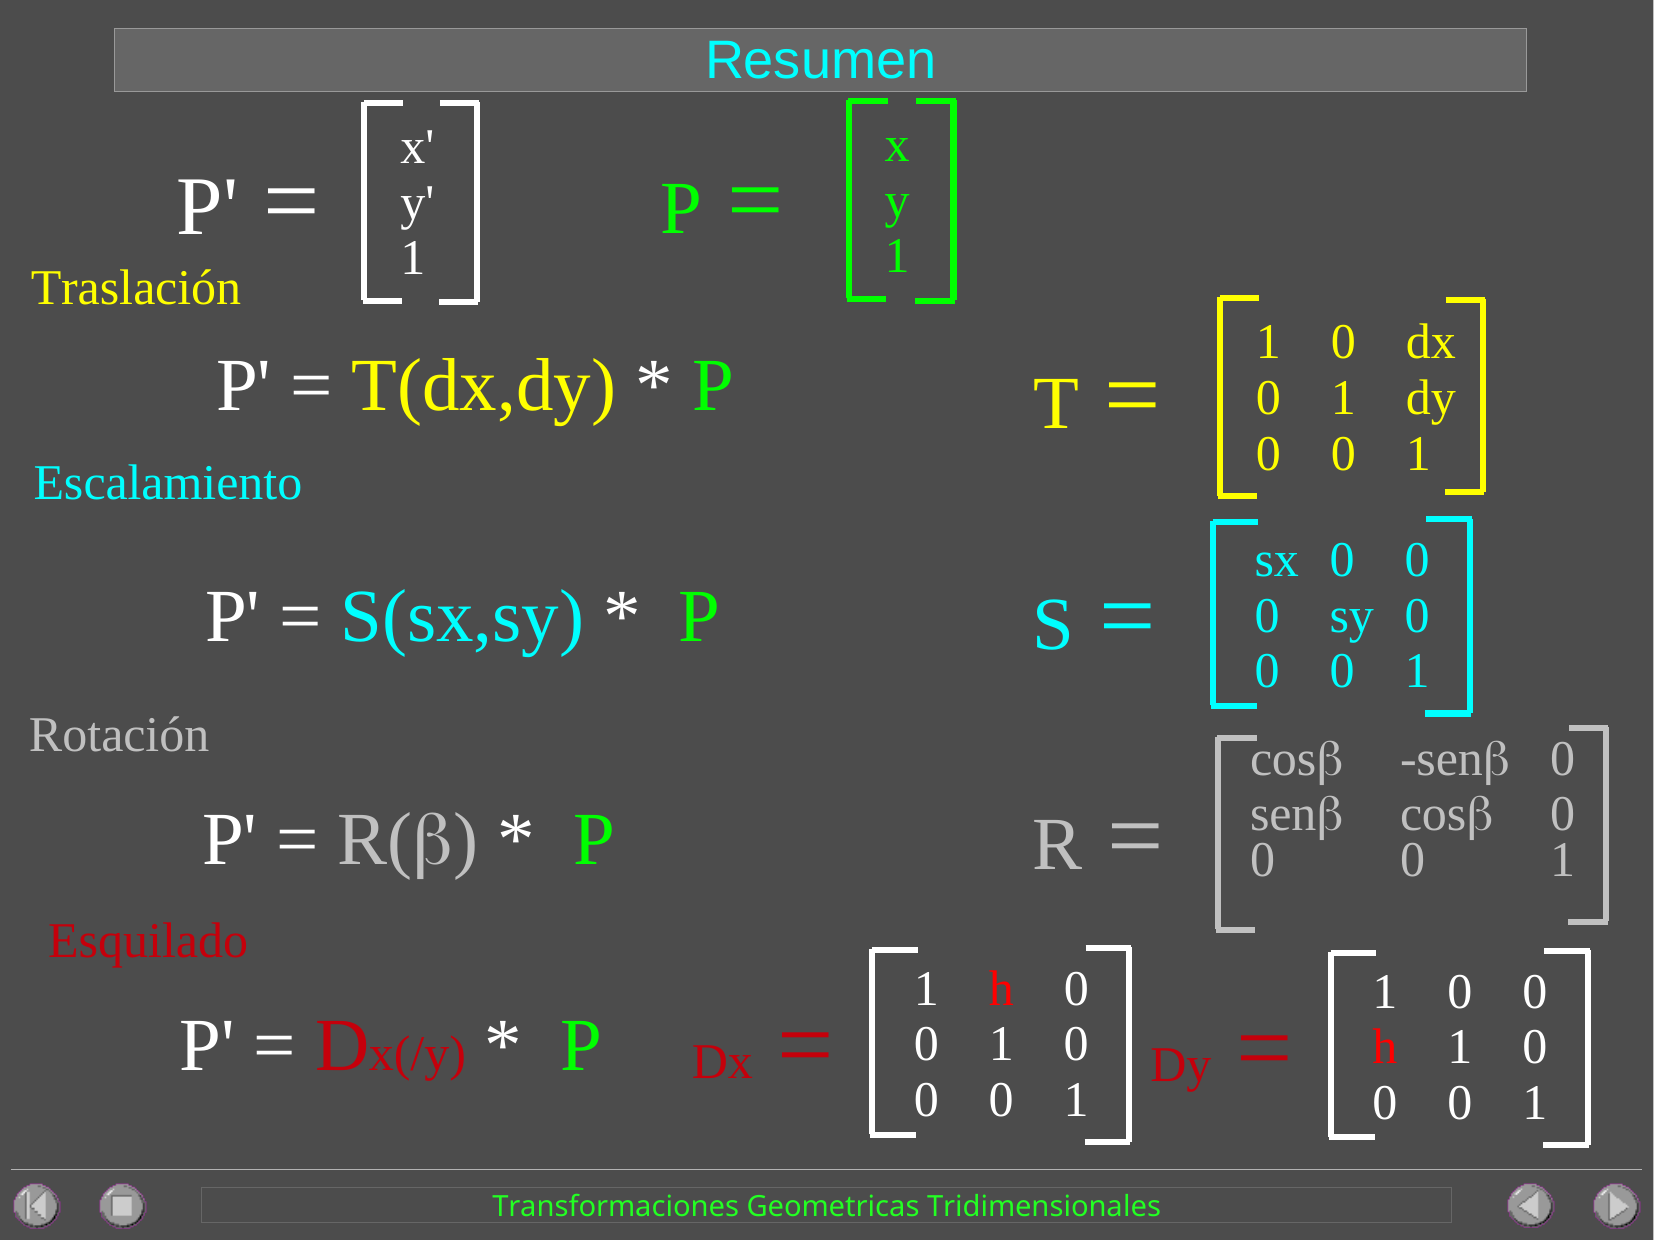

# Resumen
x
y
1
P =
x'
y'
1
P' =
Traslación
1	0	dx
0	1	dy
0	0	1
T =
P' = T(dx,dy) * P
Escalamiento
sx	0	0
0	sy	0
0	0	1
S =
P' = S(sx,sy) * P
Rotación
cosb	-senb	0
senb	cosb	0
0		0		1
R =
P' = R() * P
Esquilado
1	h 0
0	1 0
0 0 1
Dx =
1	0 0
h	1 0
0 0 1
Dy =
P' = Dx(/y) * P